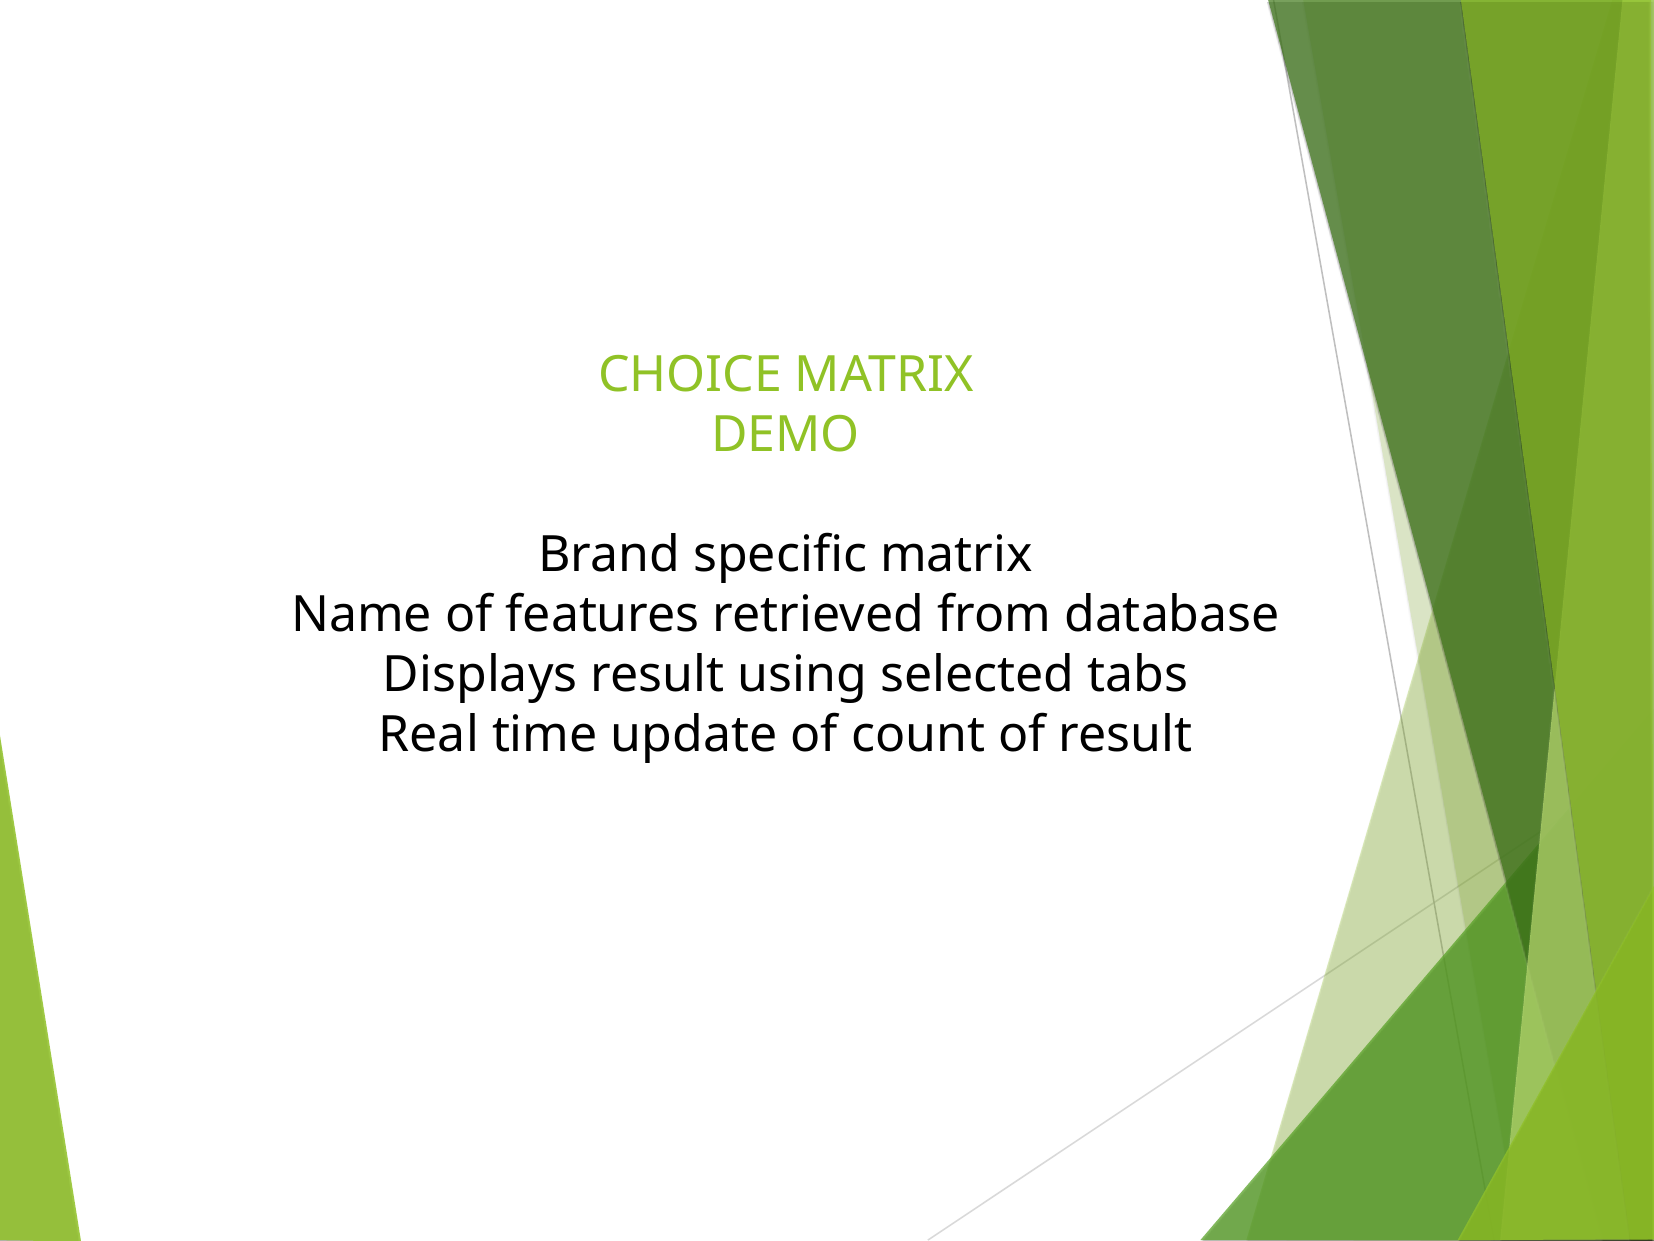

# CHOICE MATRIX
DEMO
Brand specific matrix
Name of features retrieved from database
Displays result using selected tabs
Real time update of count of result